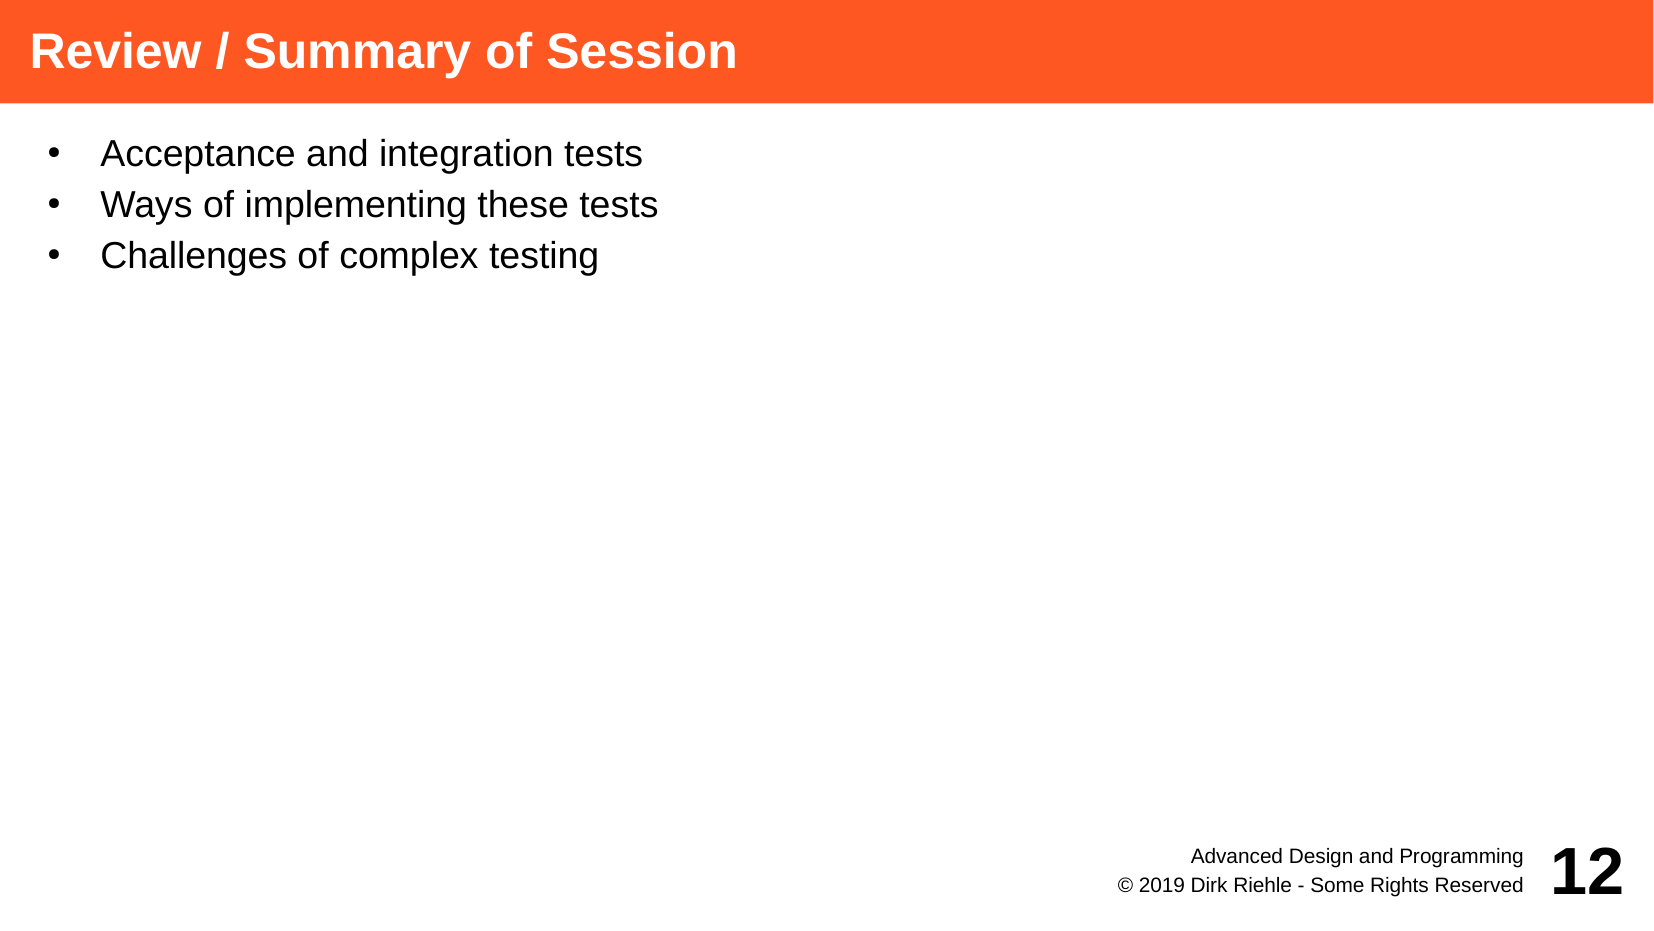

# Review / Summary of Session
Acceptance and integration tests
Ways of implementing these tests
Challenges of complex testing
Advanced Design and Programming
12
© 2019 Dirk Riehle - Some Rights Reserved